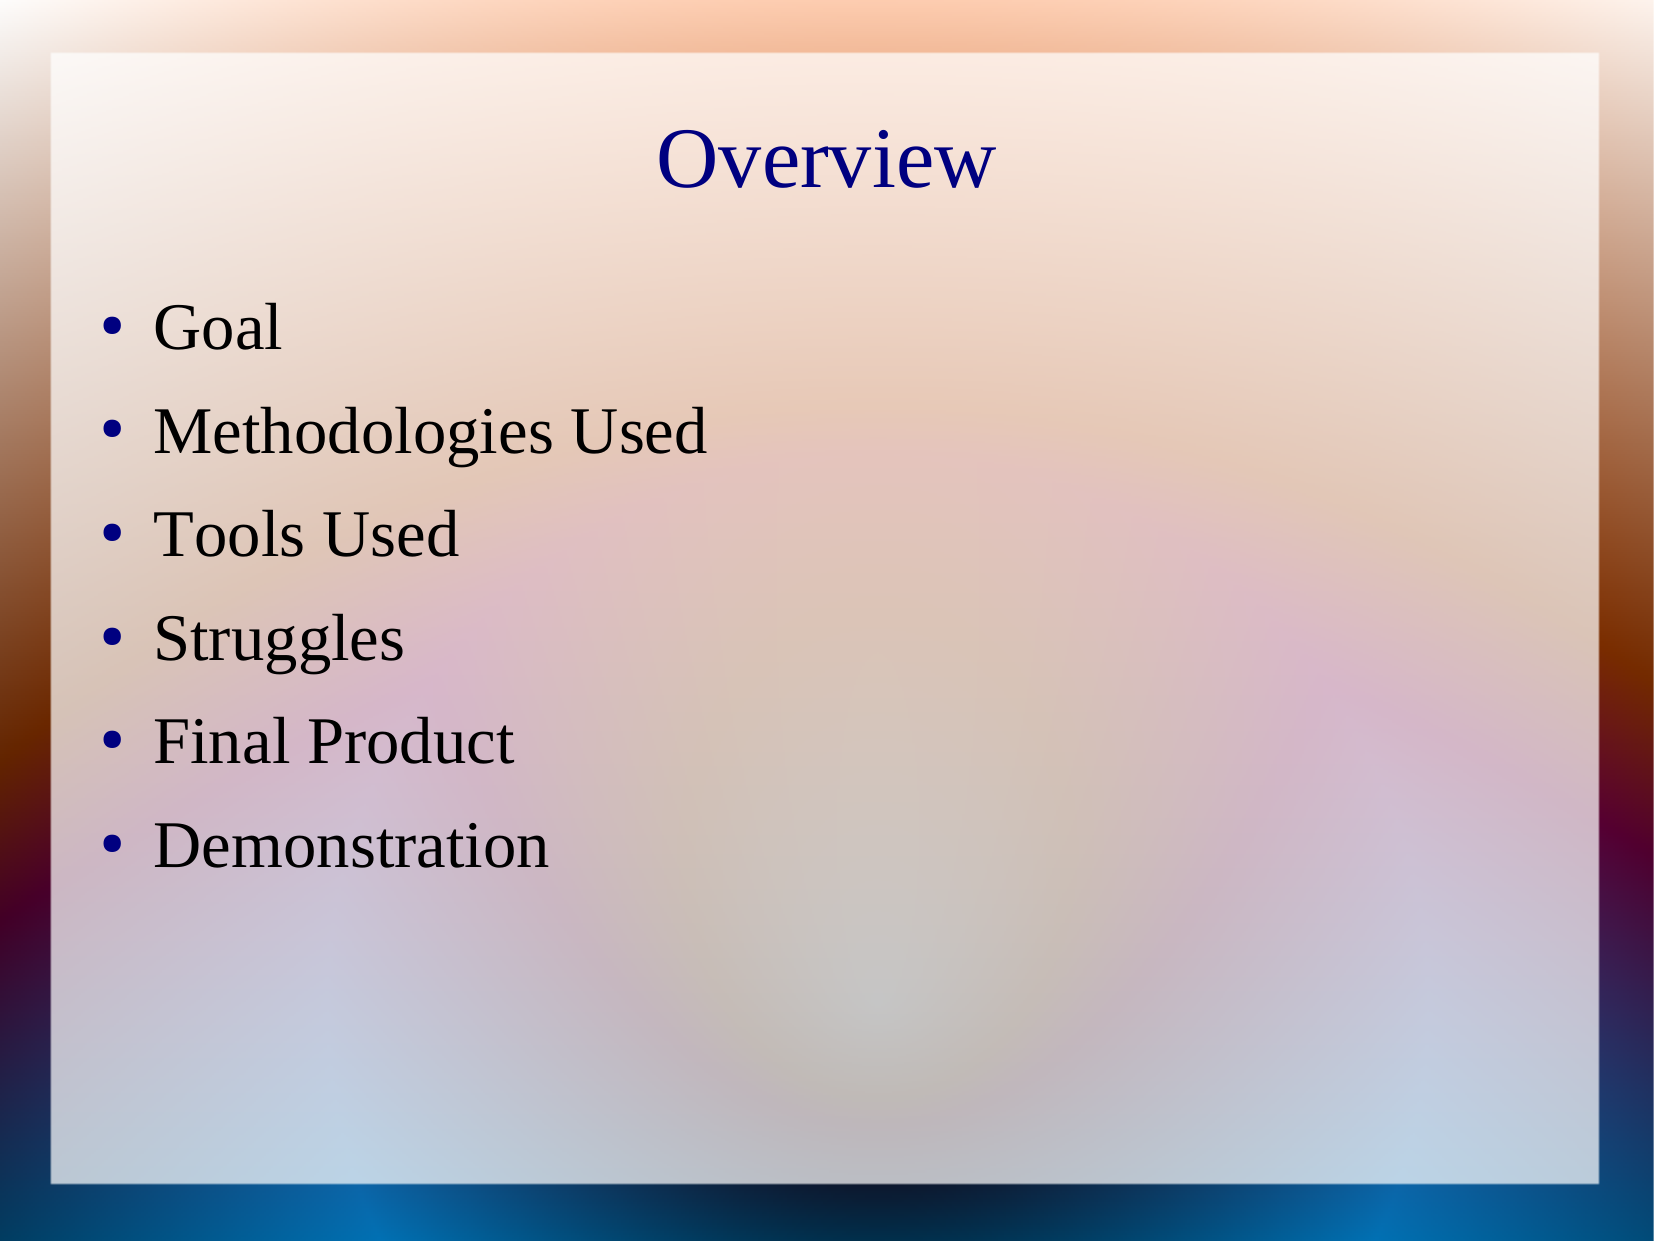

# Overview
Goal
Methodologies Used
Tools Used
Struggles
Final Product
Demonstration